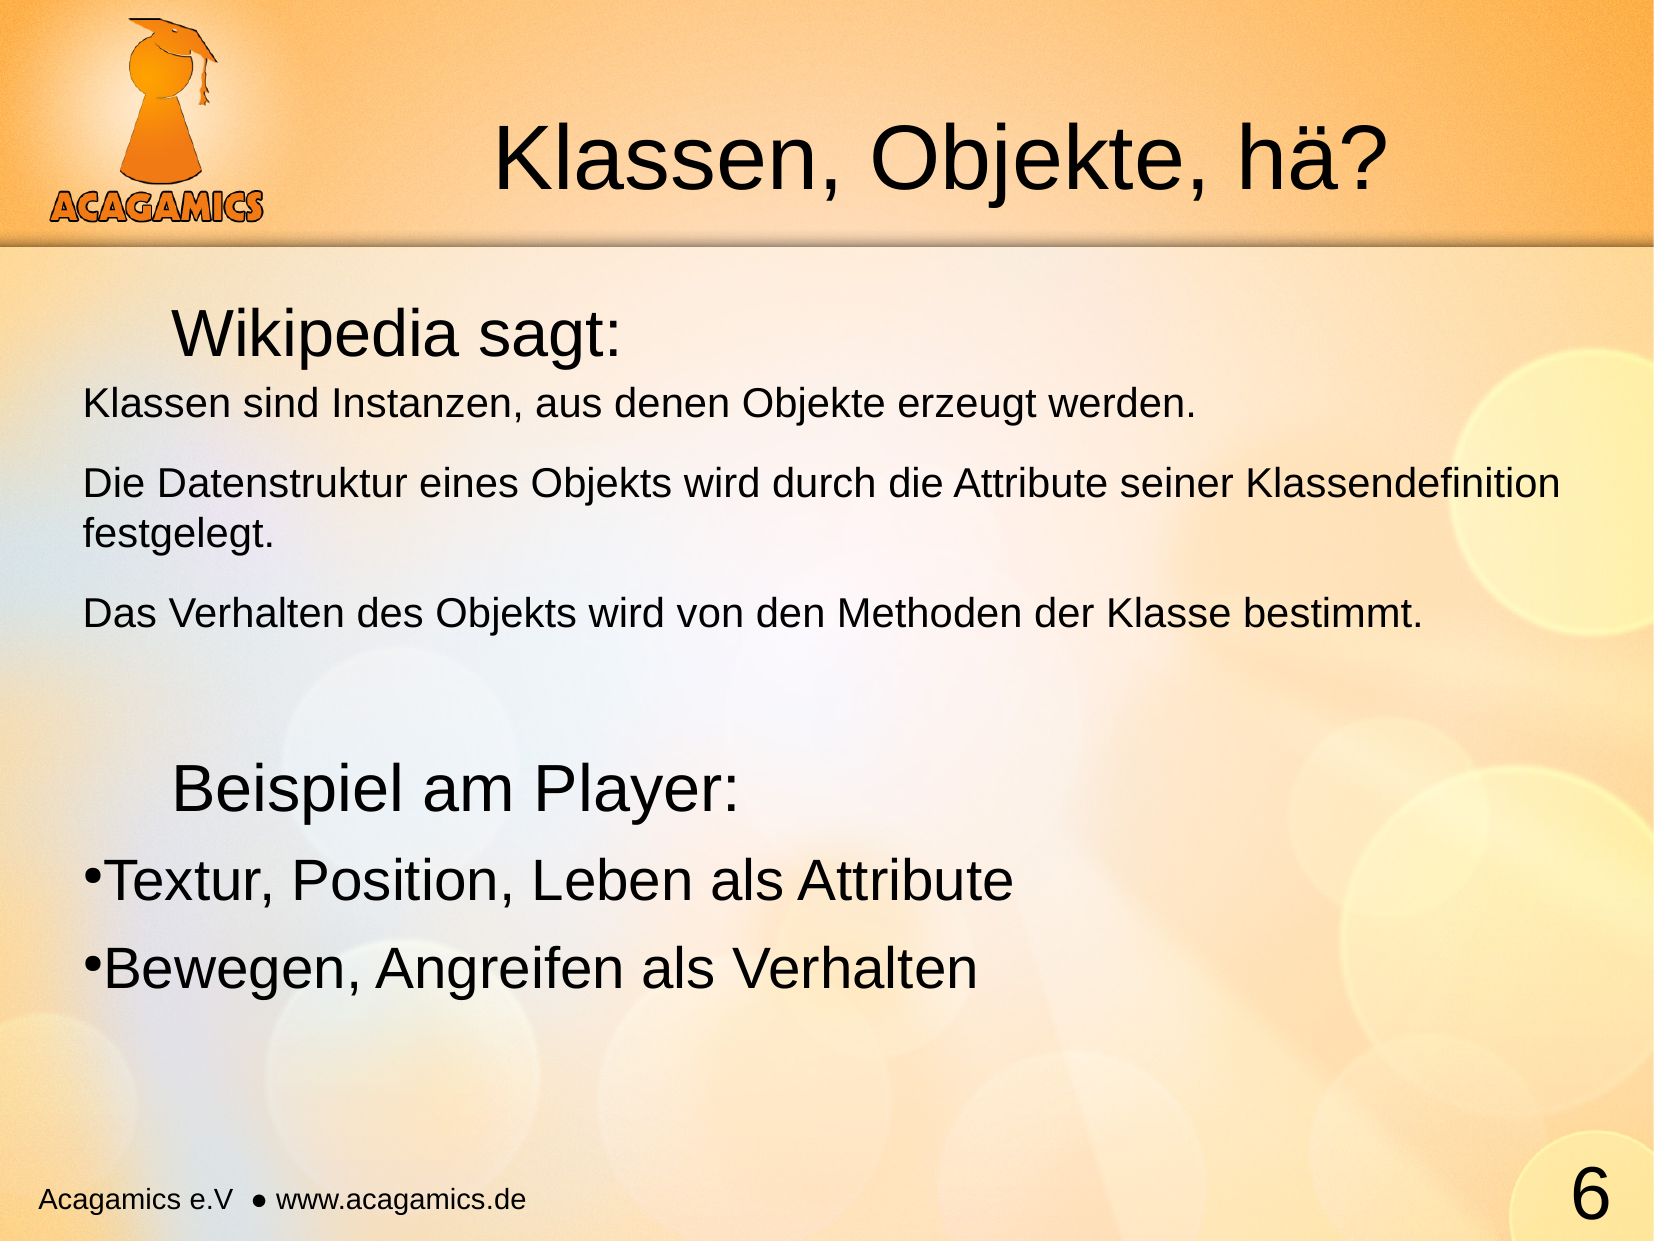

# Klassen, Objekte, hä?
Wikipedia sagt:
Klassen sind Instanzen, aus denen Objekte erzeugt werden.
Die Datenstruktur eines Objekts wird durch die Attribute seiner Klassendefinition festgelegt.
Das Verhalten des Objekts wird von den Methoden der Klasse bestimmt.
Beispiel am Player:
Textur, Position, Leben als Attribute
Bewegen, Angreifen als Verhalten